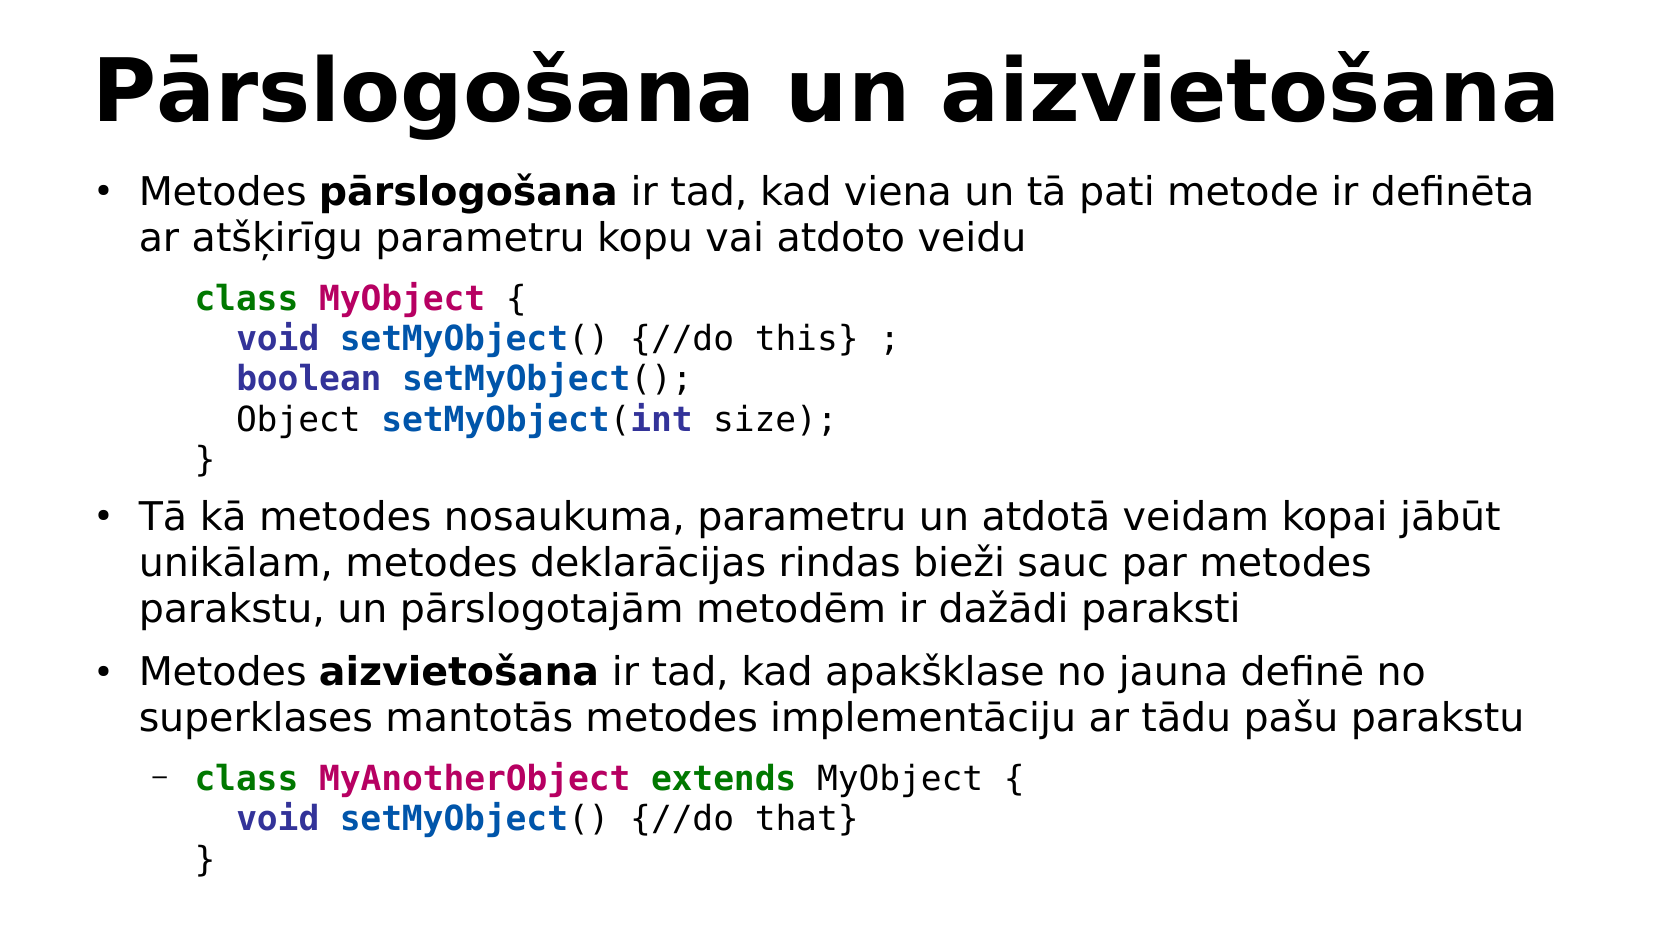

# Pārslogošana un aizvietošana
Metodes pārslogošana ir tad, kad viena un tā pati metode ir definēta ar atšķirīgu parametru kopu vai atdoto veidu
class MyObject {
 void setMyObject() {//do this} ;
 boolean setMyObject();
 Object setMyObject(int size);
}
Tā kā metodes nosaukuma, parametru un atdotā veidam kopai jābūt unikālam, metodes deklarācijas rindas bieži sauc par metodes parakstu, un pārslogotajām metodēm ir dažādi paraksti
Metodes aizvietošana ir tad, kad apakšklase no jauna definē no superklases mantotās metodes implementāciju ar tādu pašu parakstu
class MyAnotherObject extends MyObject {
 void setMyObject() {//do that}
}